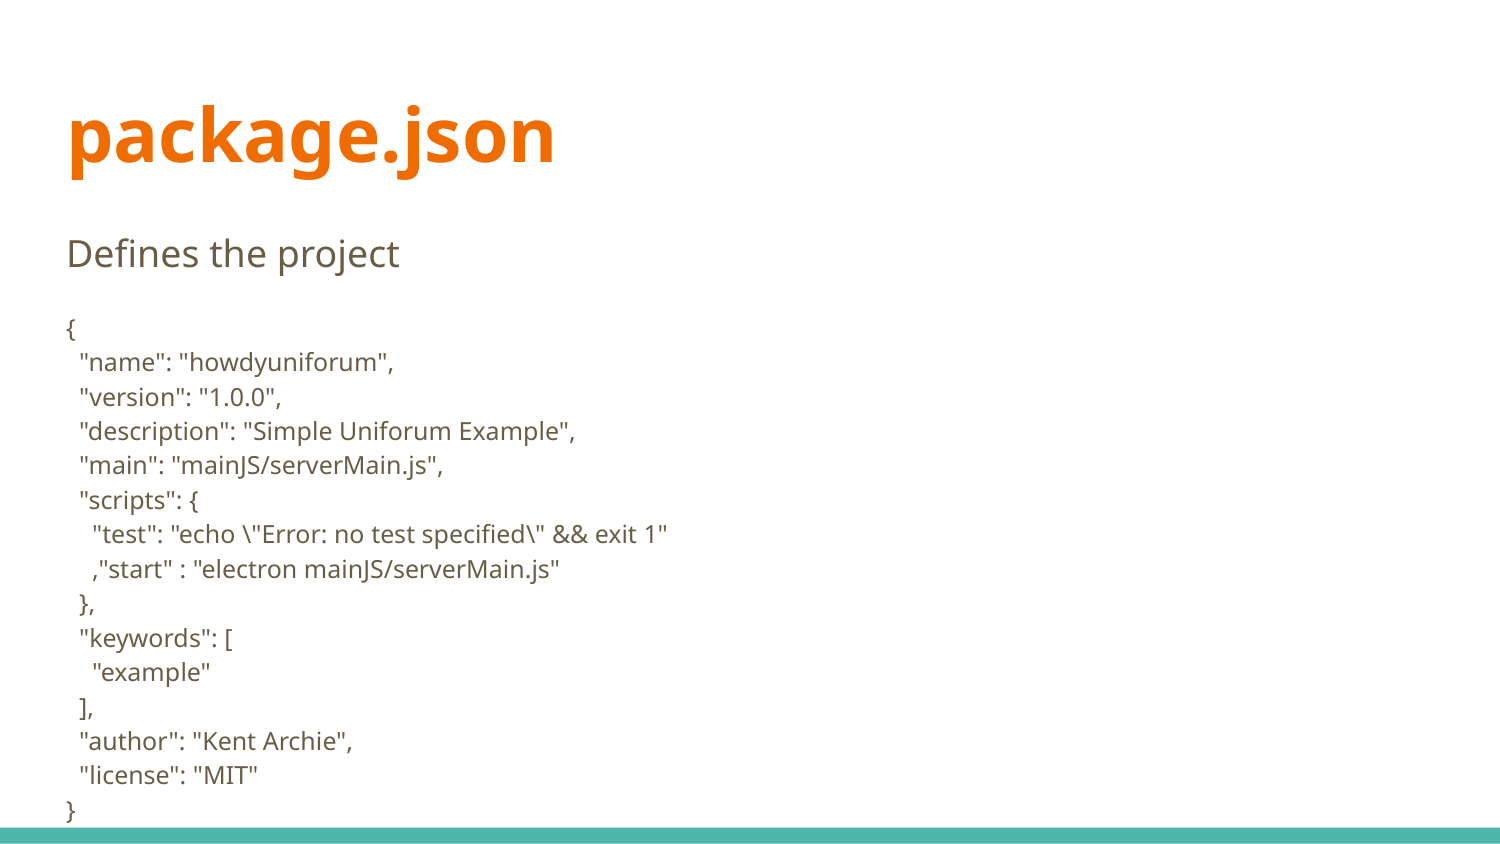

# package.json
Defines the project
{
 "name": "howdyuniforum",
 "version": "1.0.0",
 "description": "Simple Uniforum Example",
 "main": "mainJS/serverMain.js",
 "scripts": {
 "test": "echo \"Error: no test specified\" && exit 1"
 ,"start" : "electron mainJS/serverMain.js"
 },
 "keywords": [
 "example"
 ],
 "author": "Kent Archie",
 "license": "MIT"
}